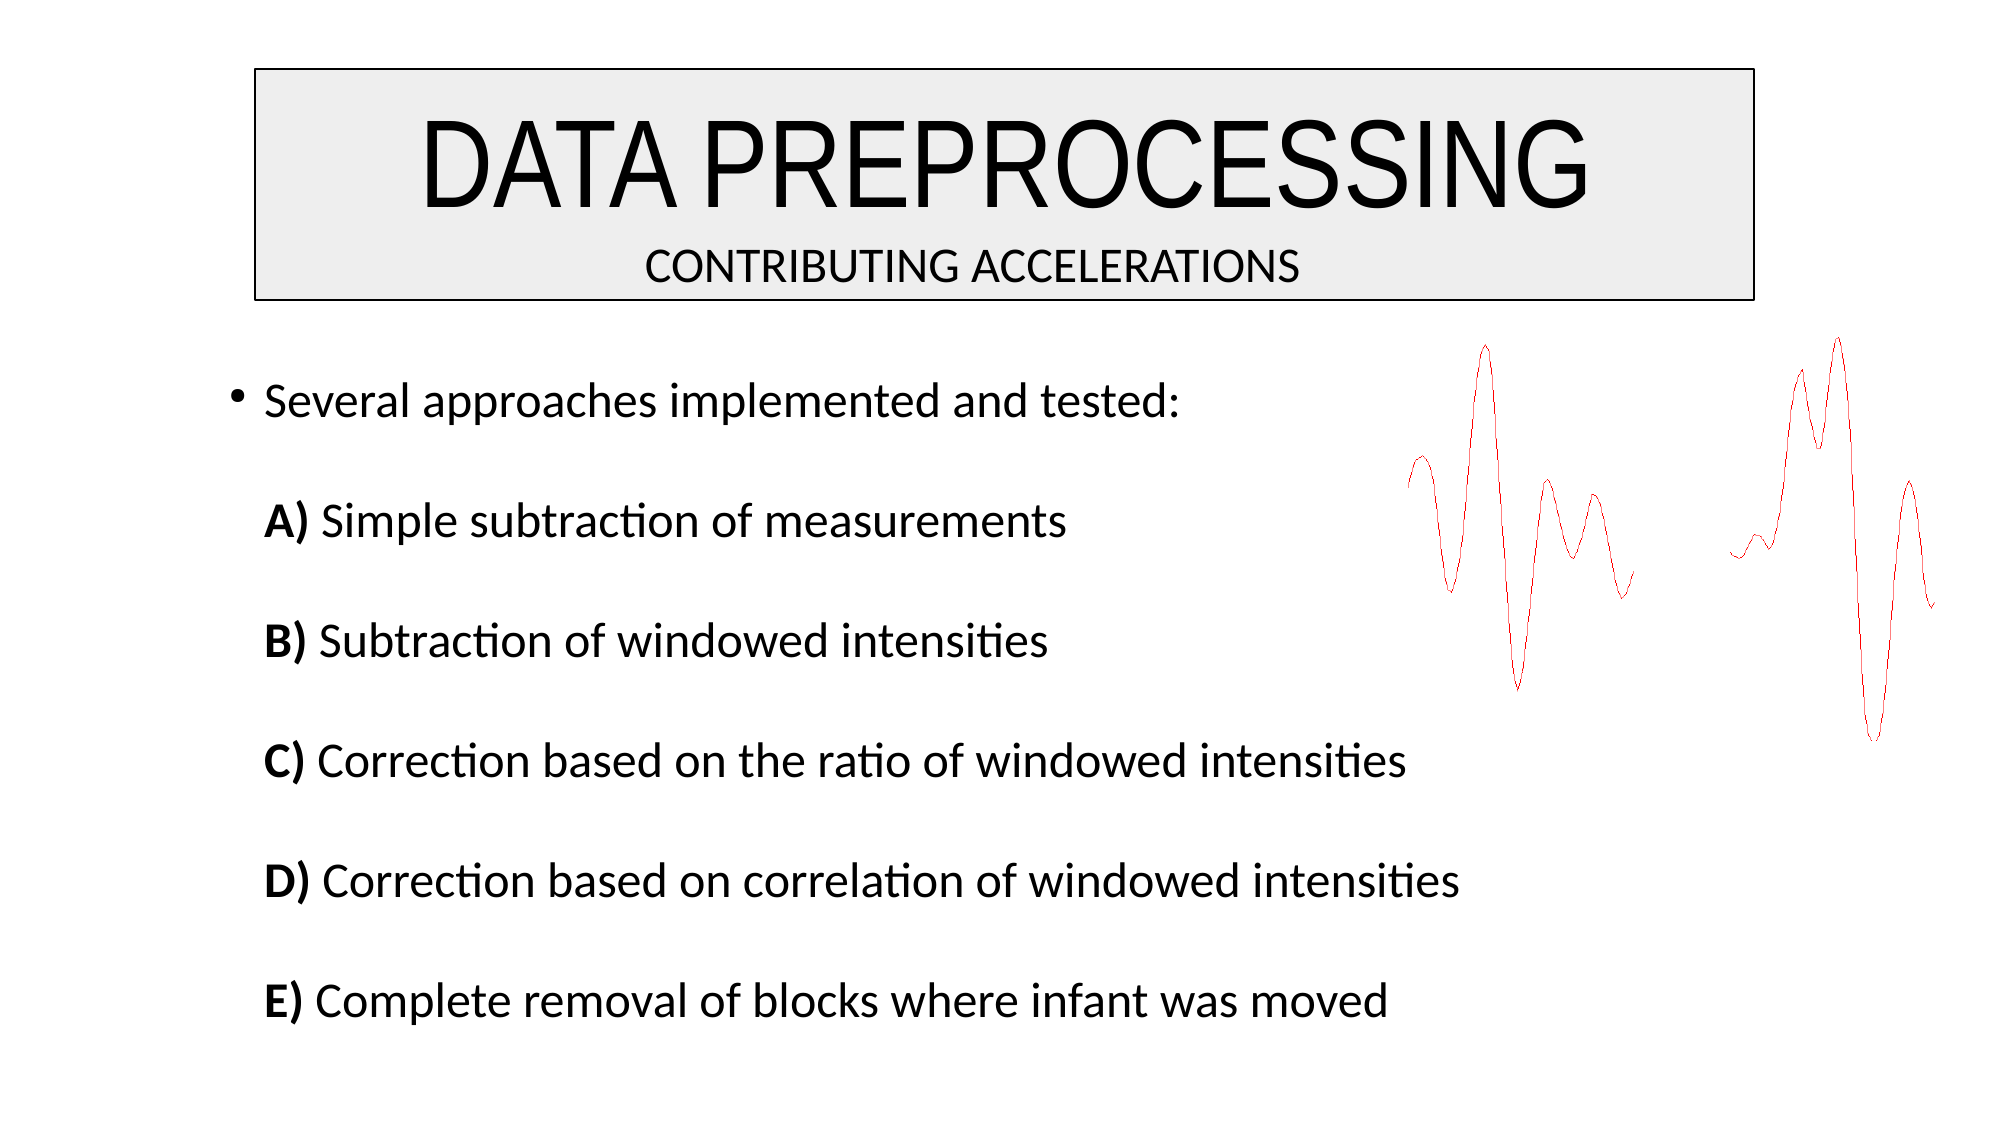

DATA PREPROCESSING
					CONTRIBUTING ACCELERATIONS
Several approaches implemented and tested:
A) Simple subtraction of measurements
B) Subtraction of windowed intensities
C) Correction based on the ratio of windowed intensities
D) Correction based on correlation of windowed intensities
E) Complete removal of blocks where infant was moved